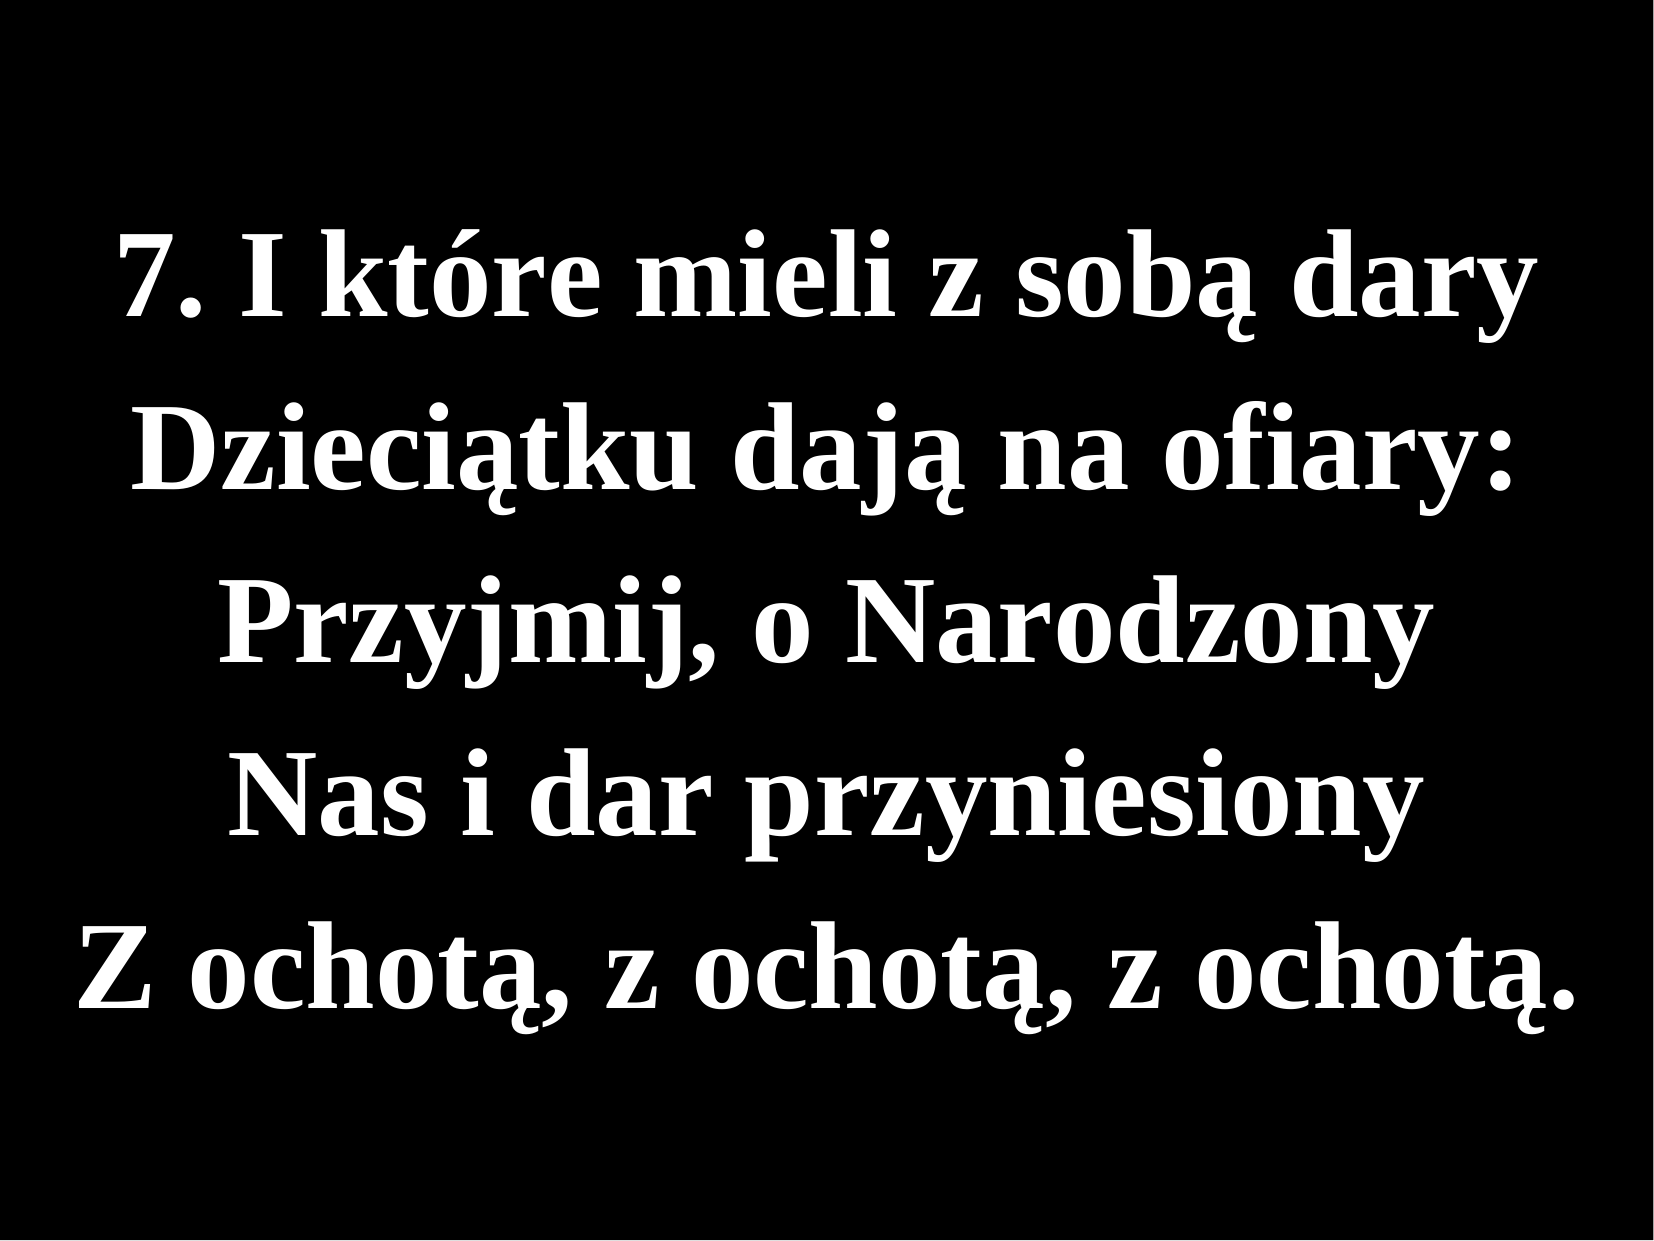

# 7. I które mieli z sobą dary ppp Dzieciątku dają na ofiary: ppp Przyjmij, o Narodzony ppp Nas i dar przyniesiony ppp Z ochotą, z ochotą, z ochotą.